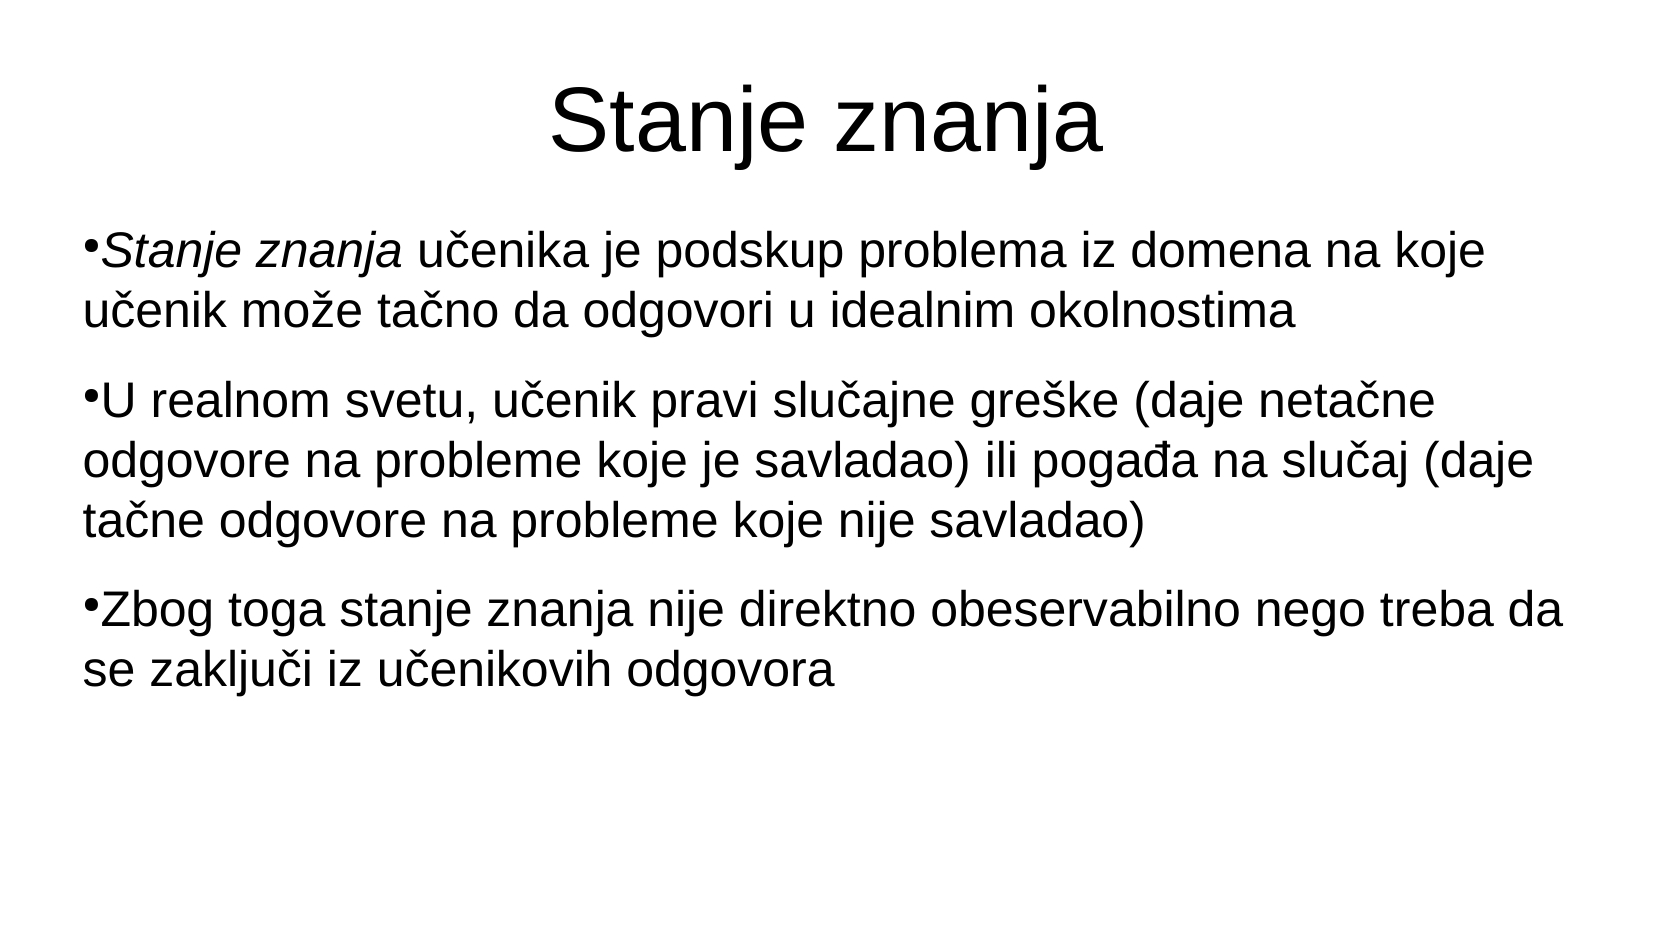

# Stanje znanja
Stanje znanja učenika je podskup problema iz domena na koje učenik može tačno da odgovori u idealnim okolnostima
U realnom svetu, učenik pravi slučajne greške (daje netačne odgovore na probleme koje je savladao) ili pogađa na slučaj (daje tačne odgovore na probleme koje nije savladao)
Zbog toga stanje znanja nije direktno obeservabilno nego treba da se zaključi iz učenikovih odgovora